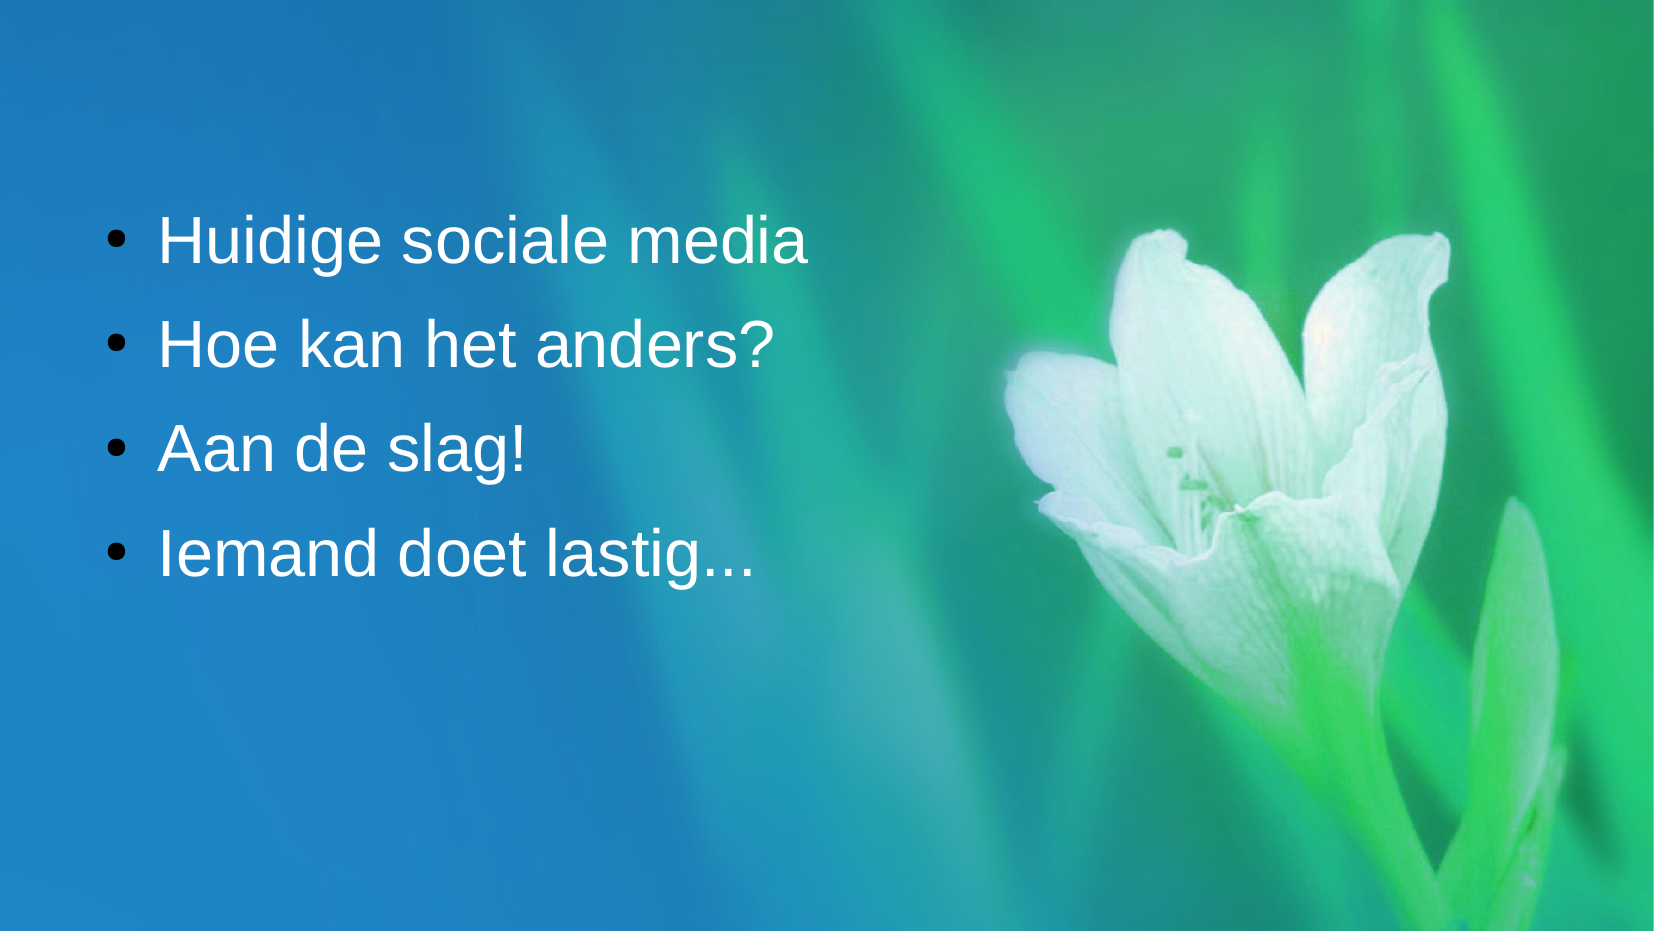

# Huidige sociale media
Hoe kan het anders?
Aan de slag!
Iemand doet lastig...